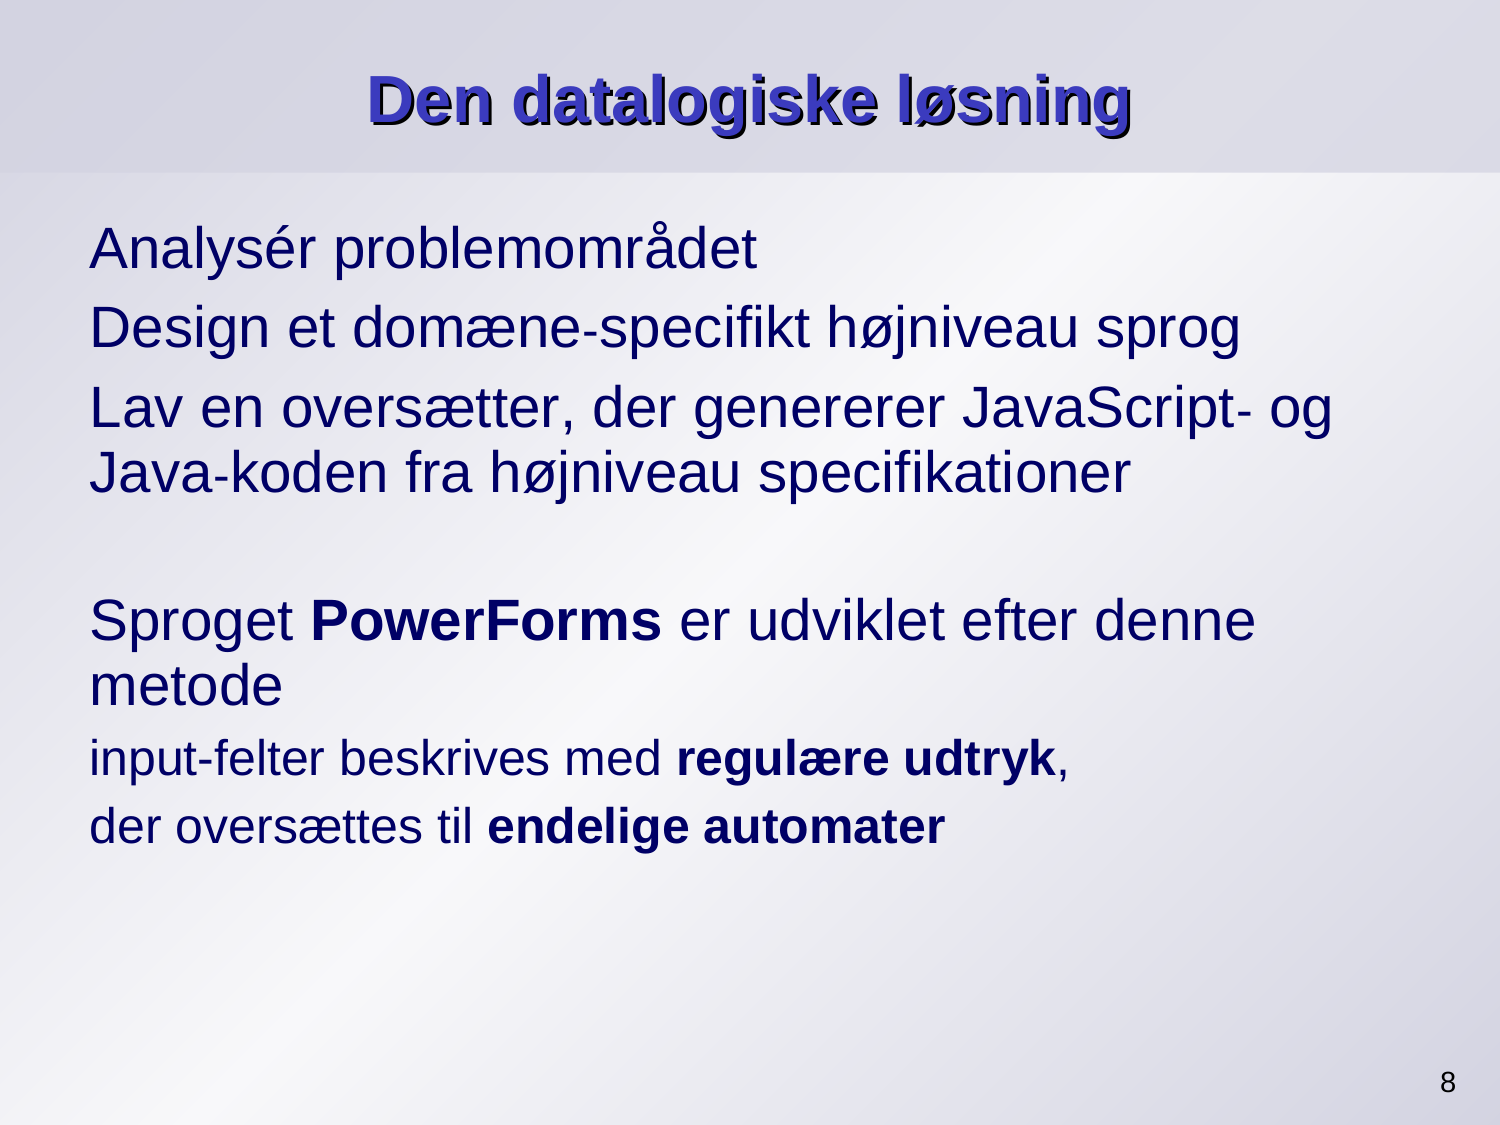

# Den datalogiske løsning
Analysér problemområdet
Design et domæne-specifikt højniveau sprog
Lav en oversætter, der genererer JavaScript- og Java-koden fra højniveau specifikationer
Sproget PowerForms er udviklet efter denne metode
input-felter beskrives med regulære udtryk,
der oversættes til endelige automater
8